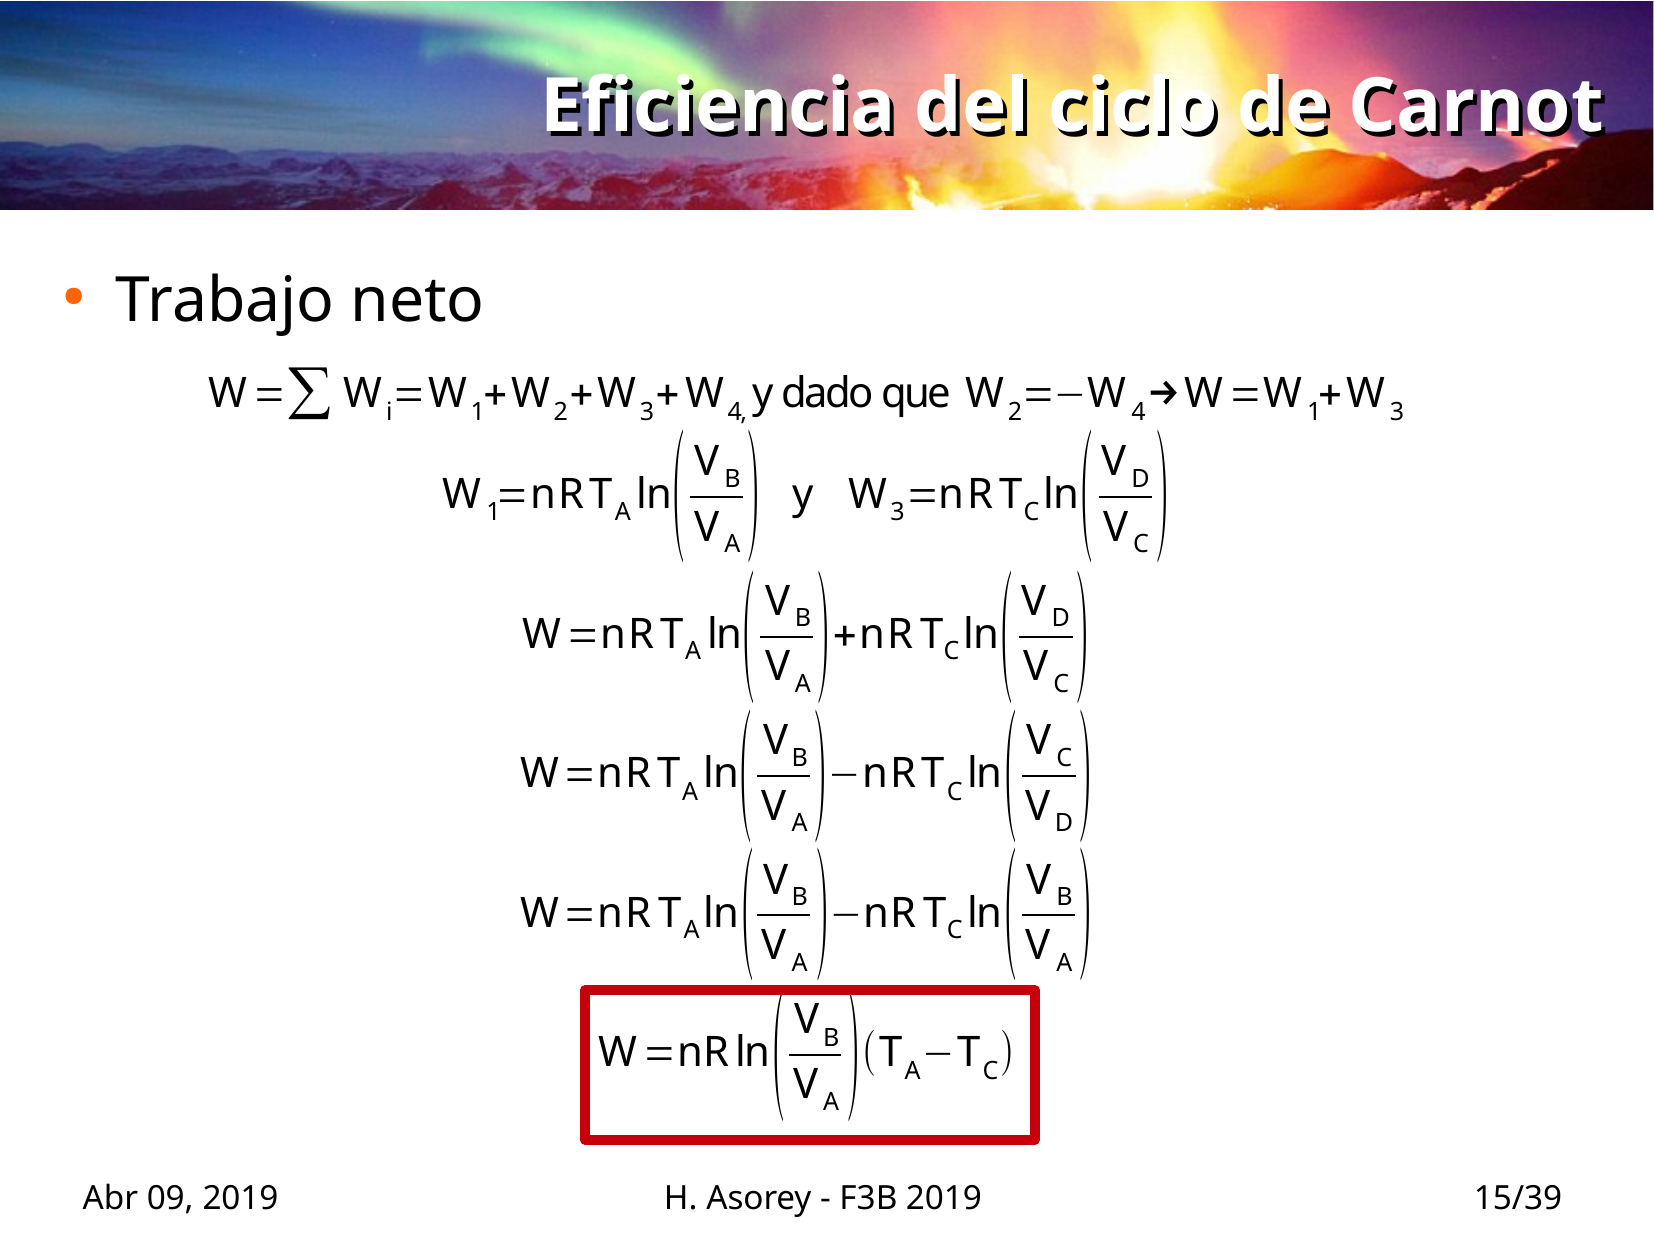

# Eficiencia del ciclo de Carnot
Trabajo neto
Abr 09, 2019
H. Asorey - F3B 2019
15